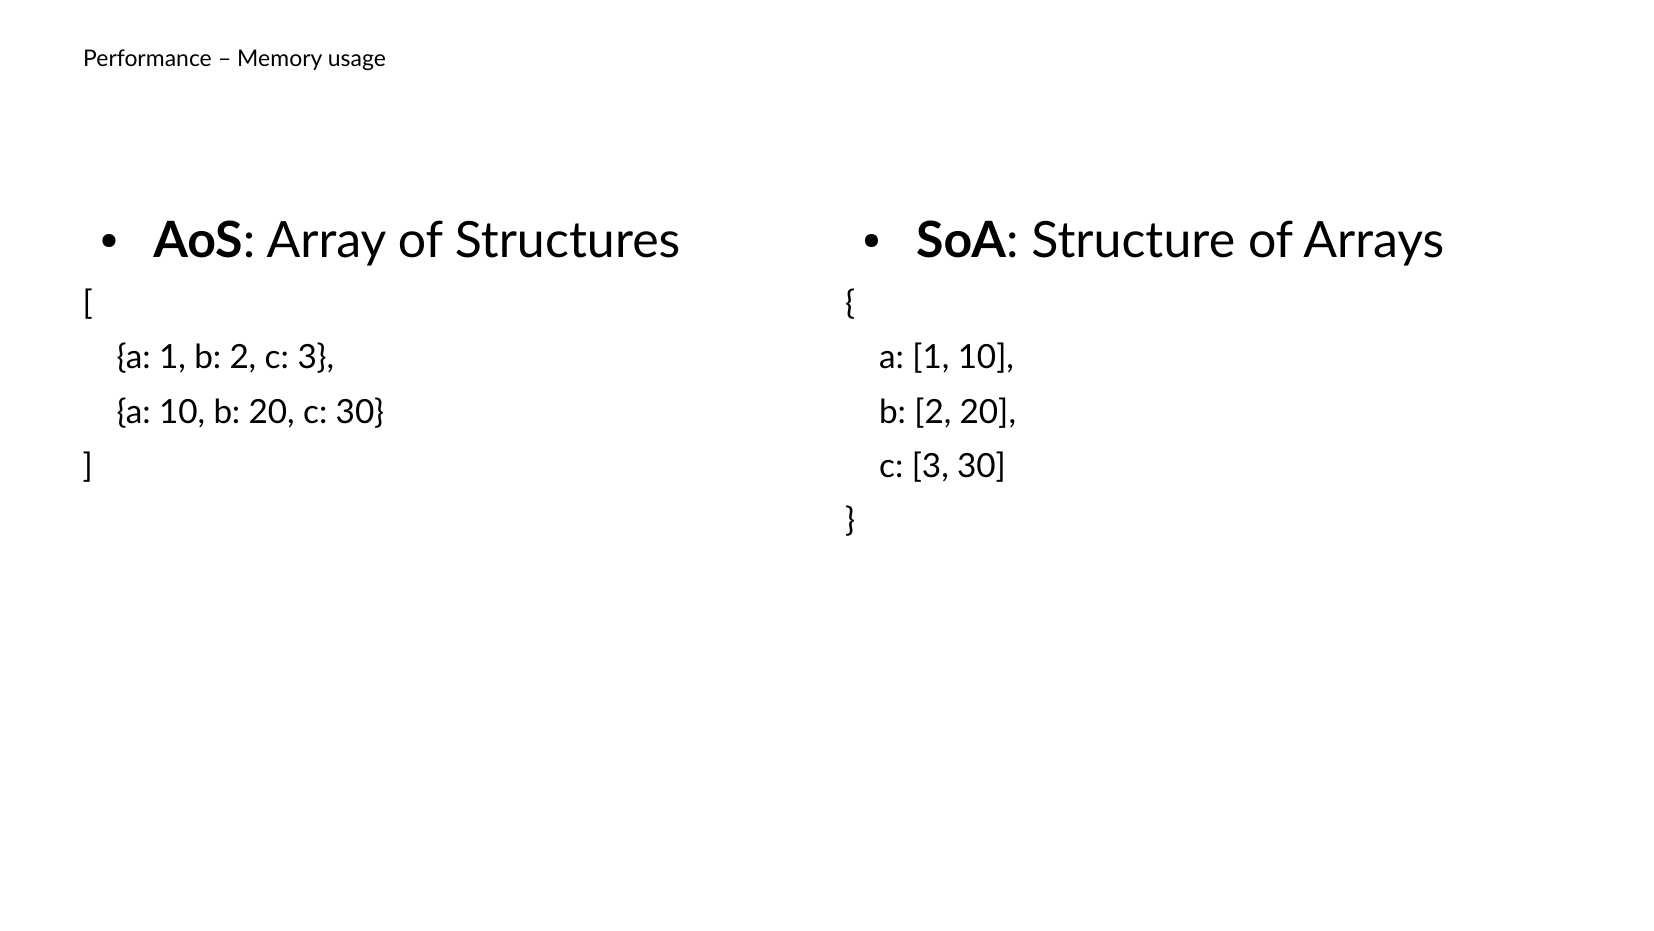

# Performance – Memory usage
AoS: Array of Structures
[
 {a: 1, b: 2, c: 3},
 {a: 10, b: 20, c: 30}
]
SoA: Structure of Arrays
{
 a: [1, 10],
 b: [2, 20],
 c: [3, 30]
}